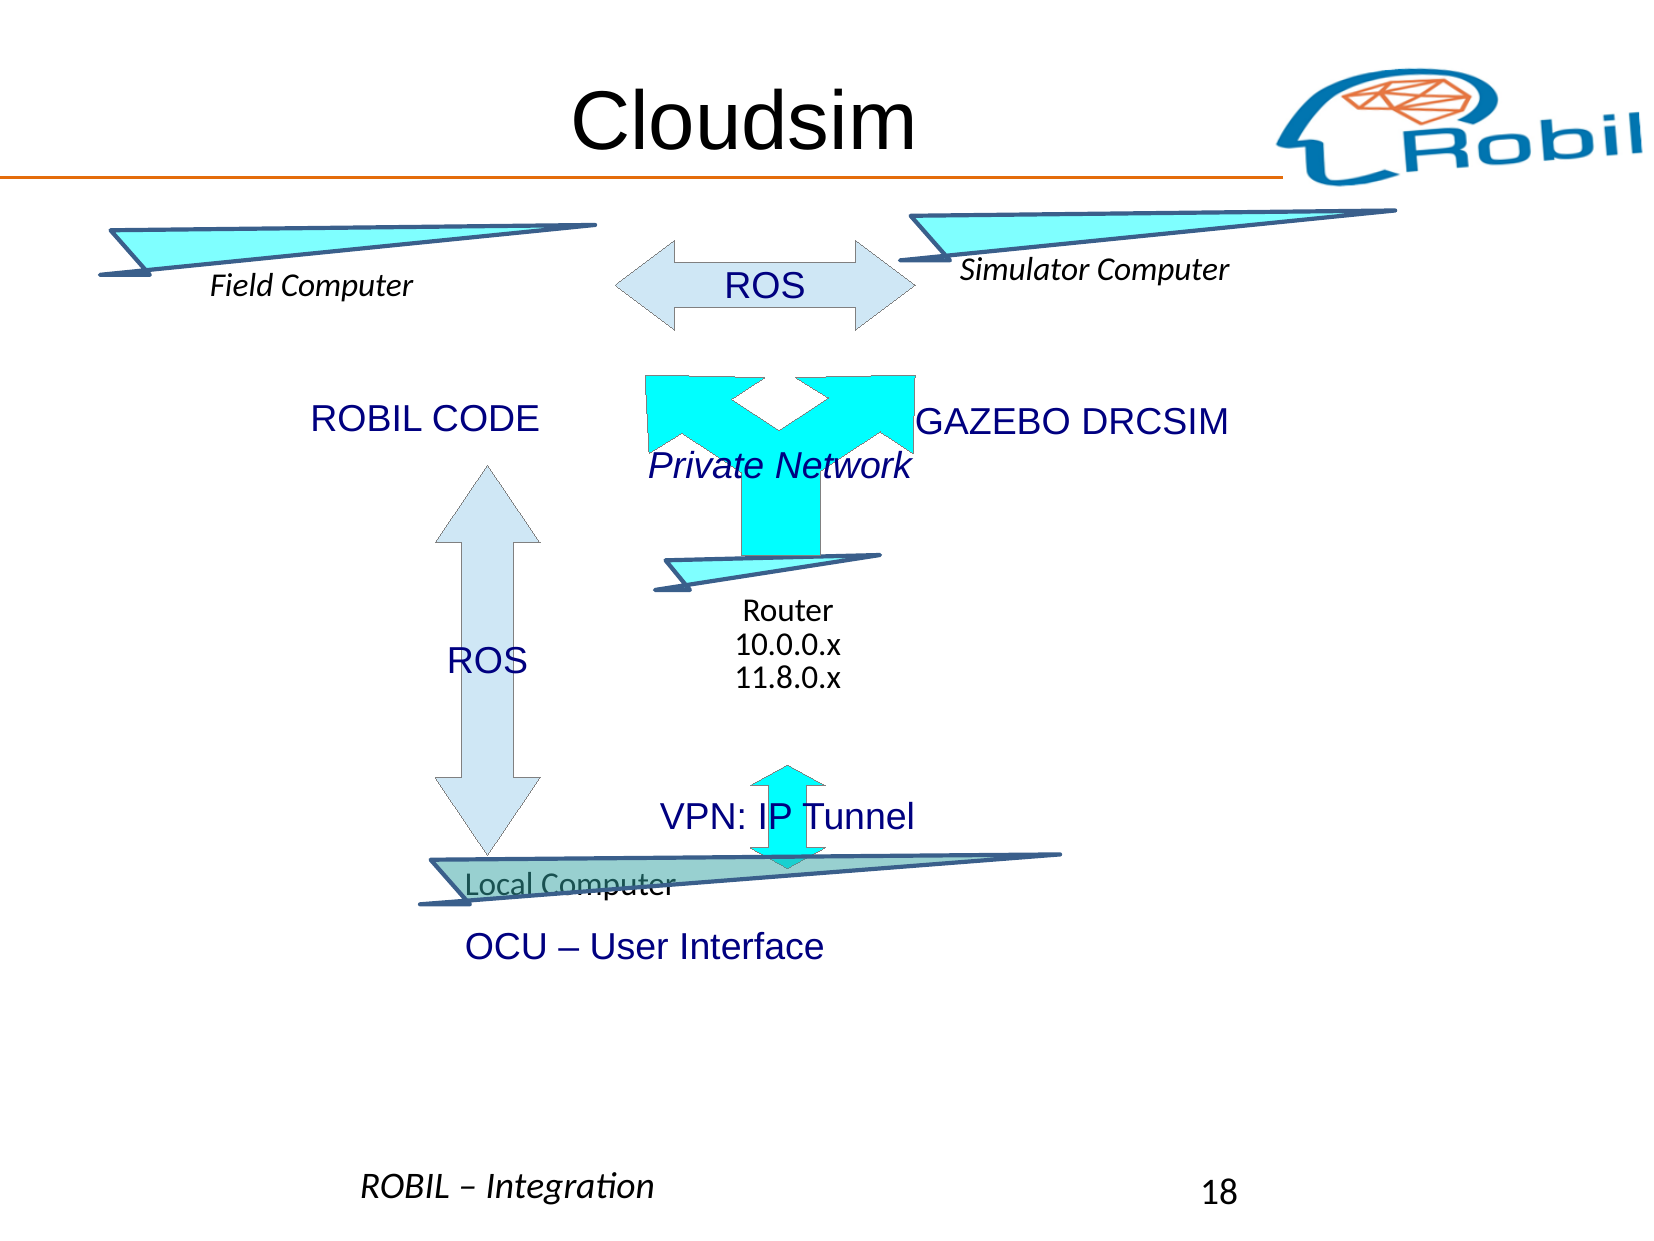

Cloudsim
ROS
Simulator Computer
Field Computer
Private Network
ROBIL CODE
GAZEBO DRCSIM
ROS
Router
10.0.0.x
11.8.0.x
VPN: IP Tunnel
Local Computer
OCU – User Interface
ROBIL – Integration